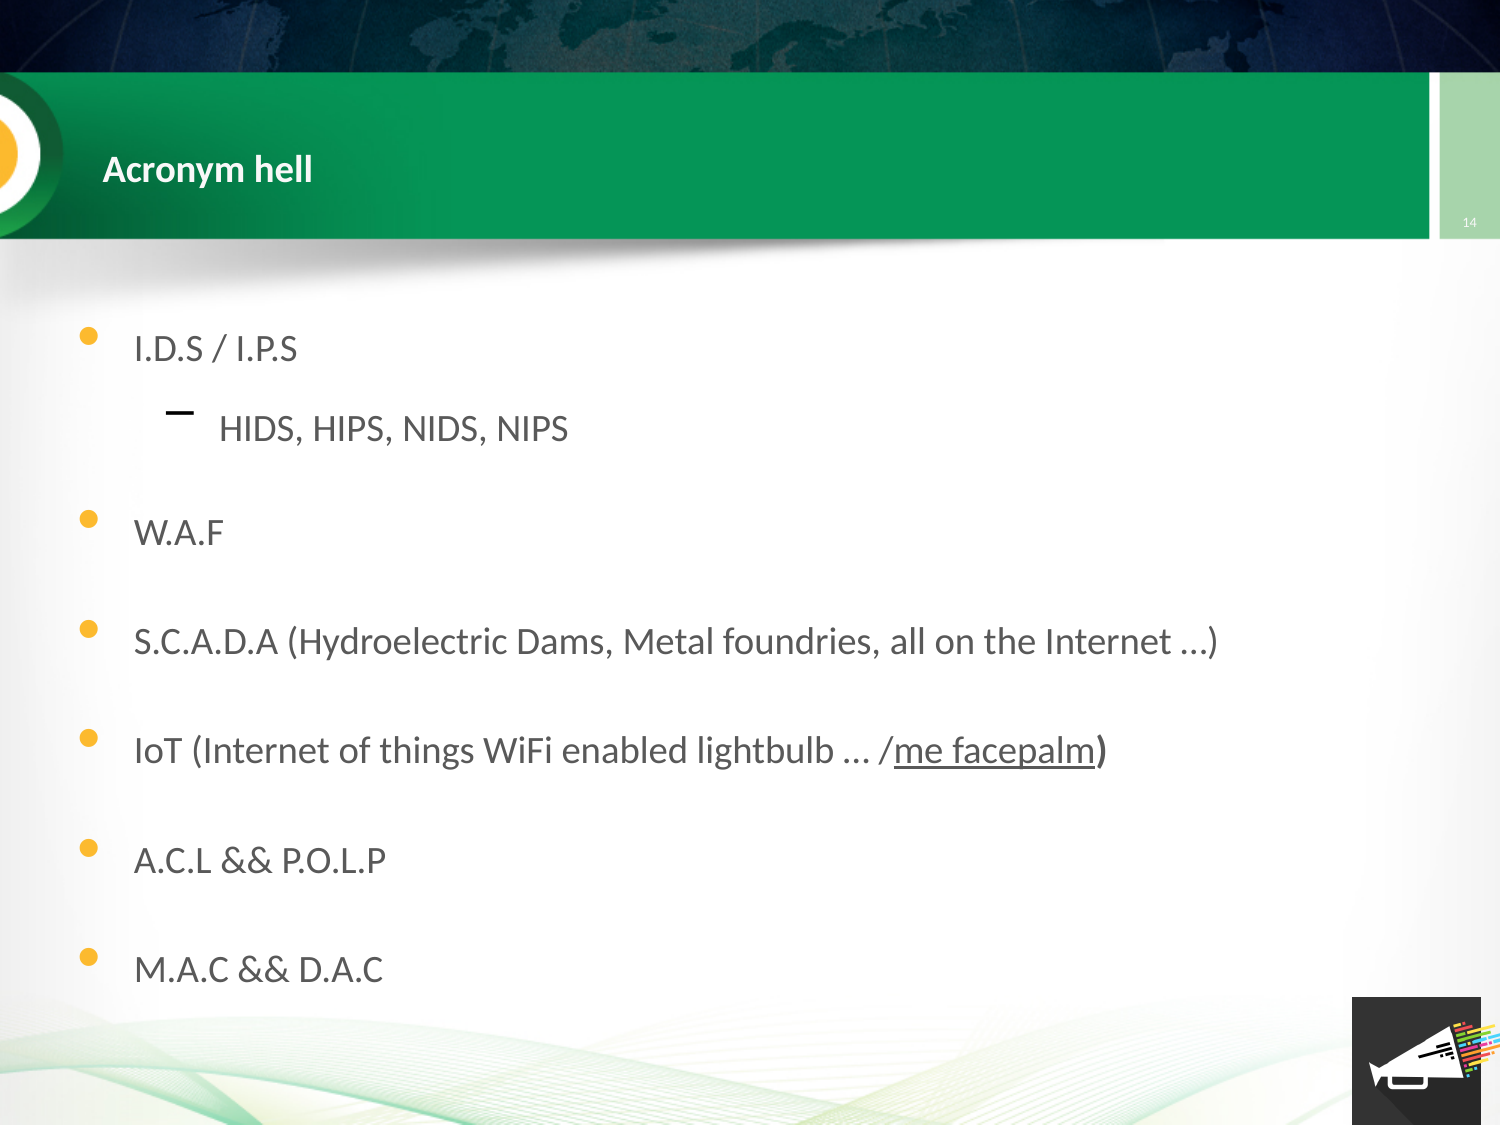

# Acronym hell
I.D.S / I.P.S
HIDS, HIPS, NIDS, NIPS
W.A.F
S.C.A.D.A (Hydroelectric Dams, Metal foundries, all on the Internet …)
IoT (Internet of things WiFi enabled lightbulb … /me facepalm)
A.C.L && P.O.L.P
M.A.C && D.A.C